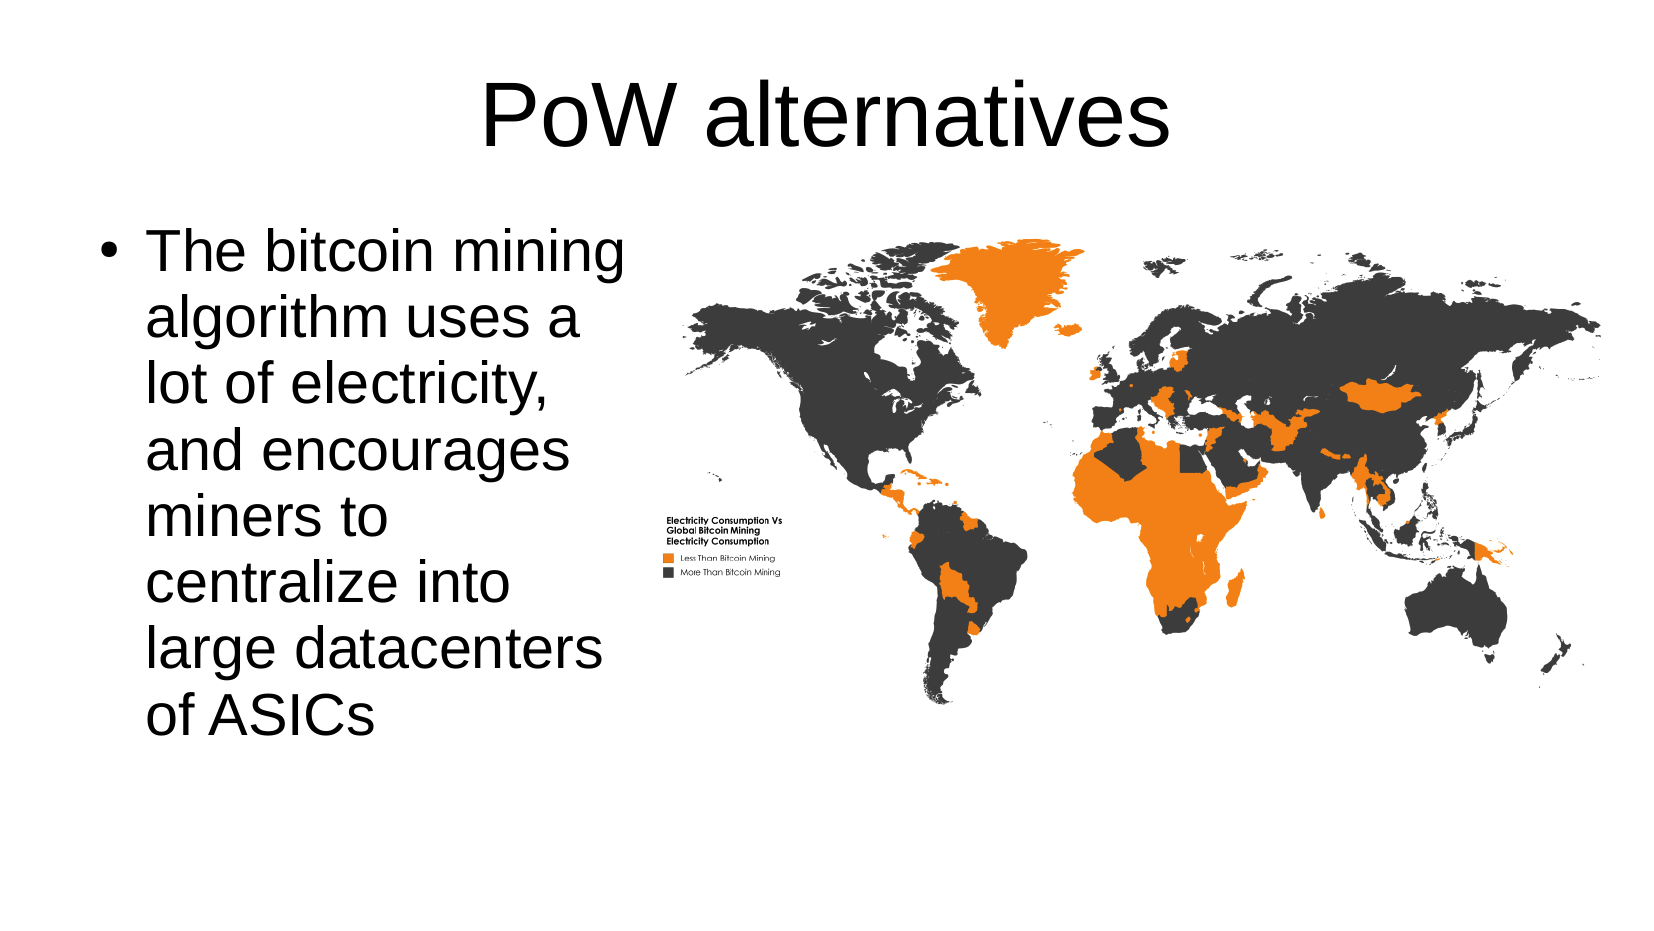

# PoW alternatives
The bitcoin mining algorithm uses a lot of electricity, and encourages miners to centralize into large datacenters of ASICs